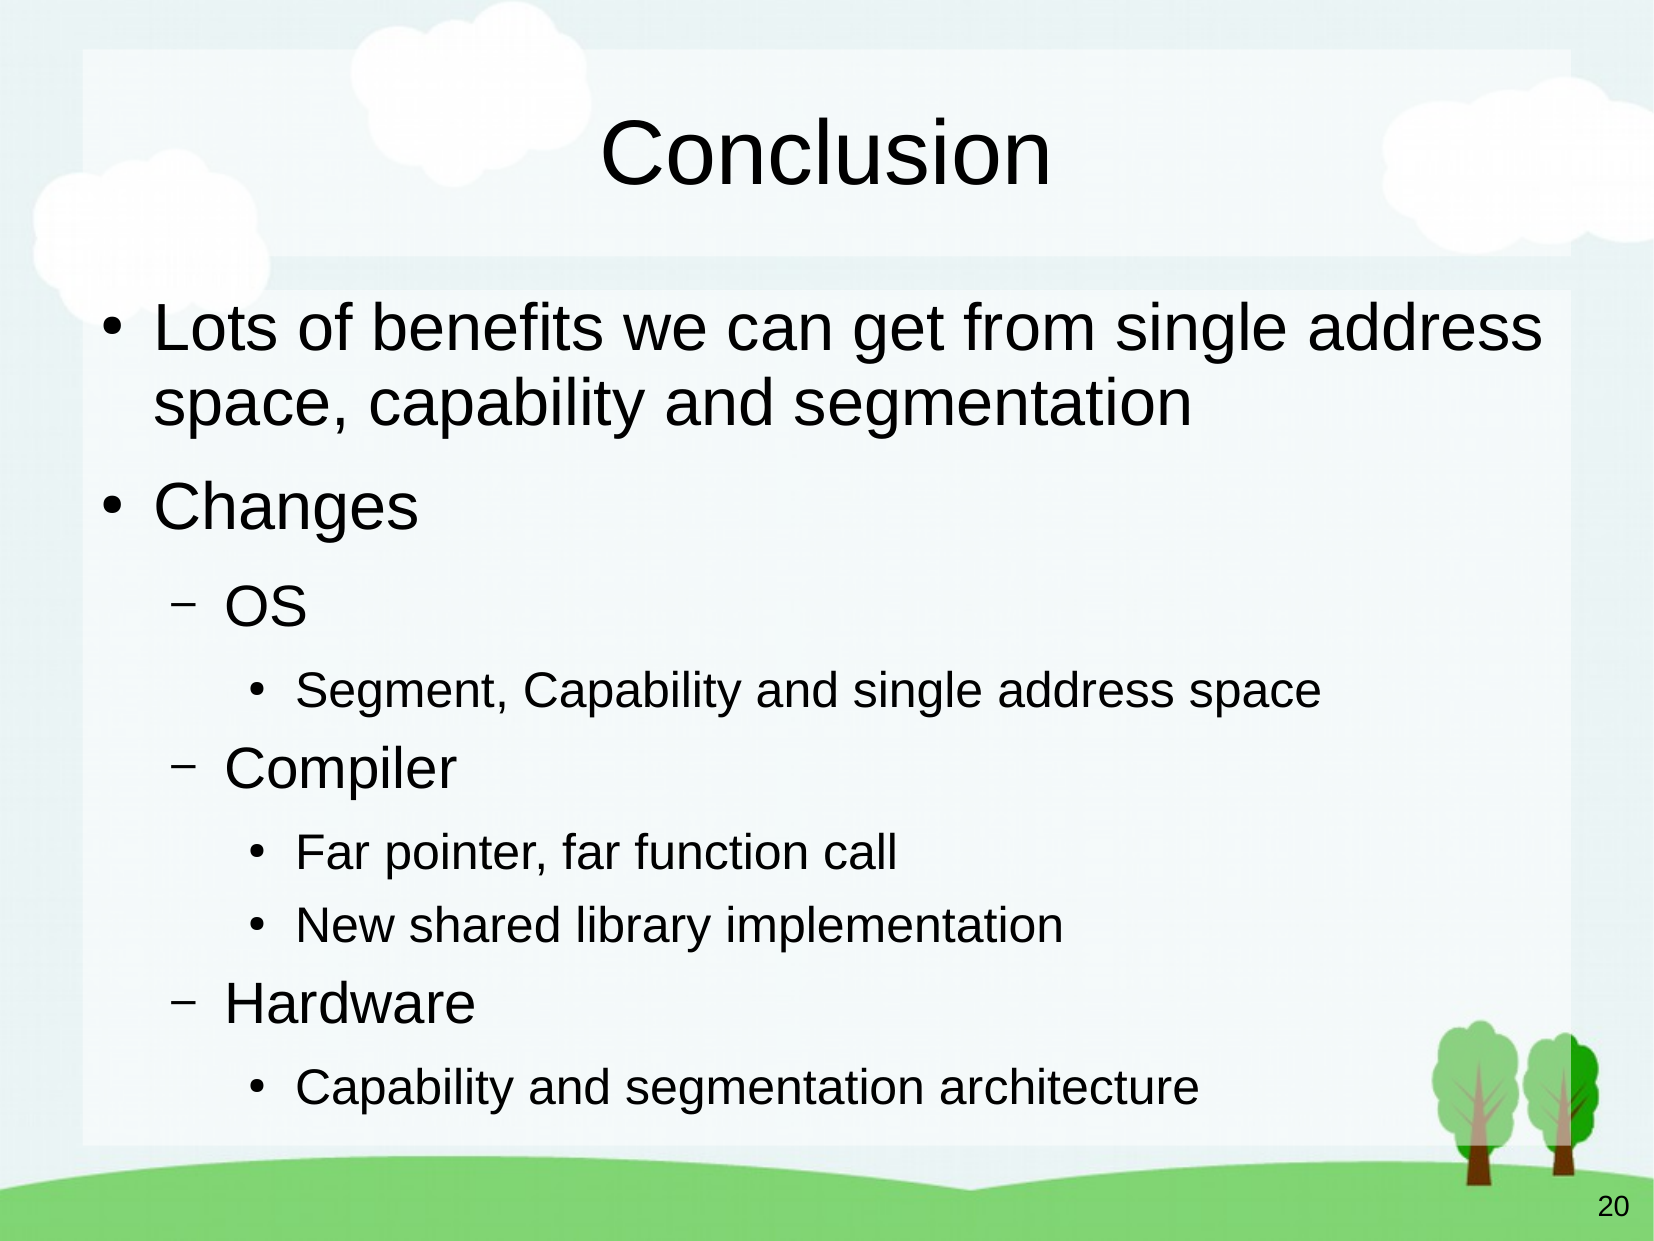

# Conclusion
Lots of benefits we can get from single address space, capability and segmentation
Changes
OS
Segment, Capability and single address space
Compiler
Far pointer, far function call
New shared library implementation
Hardware
Capability and segmentation architecture
20